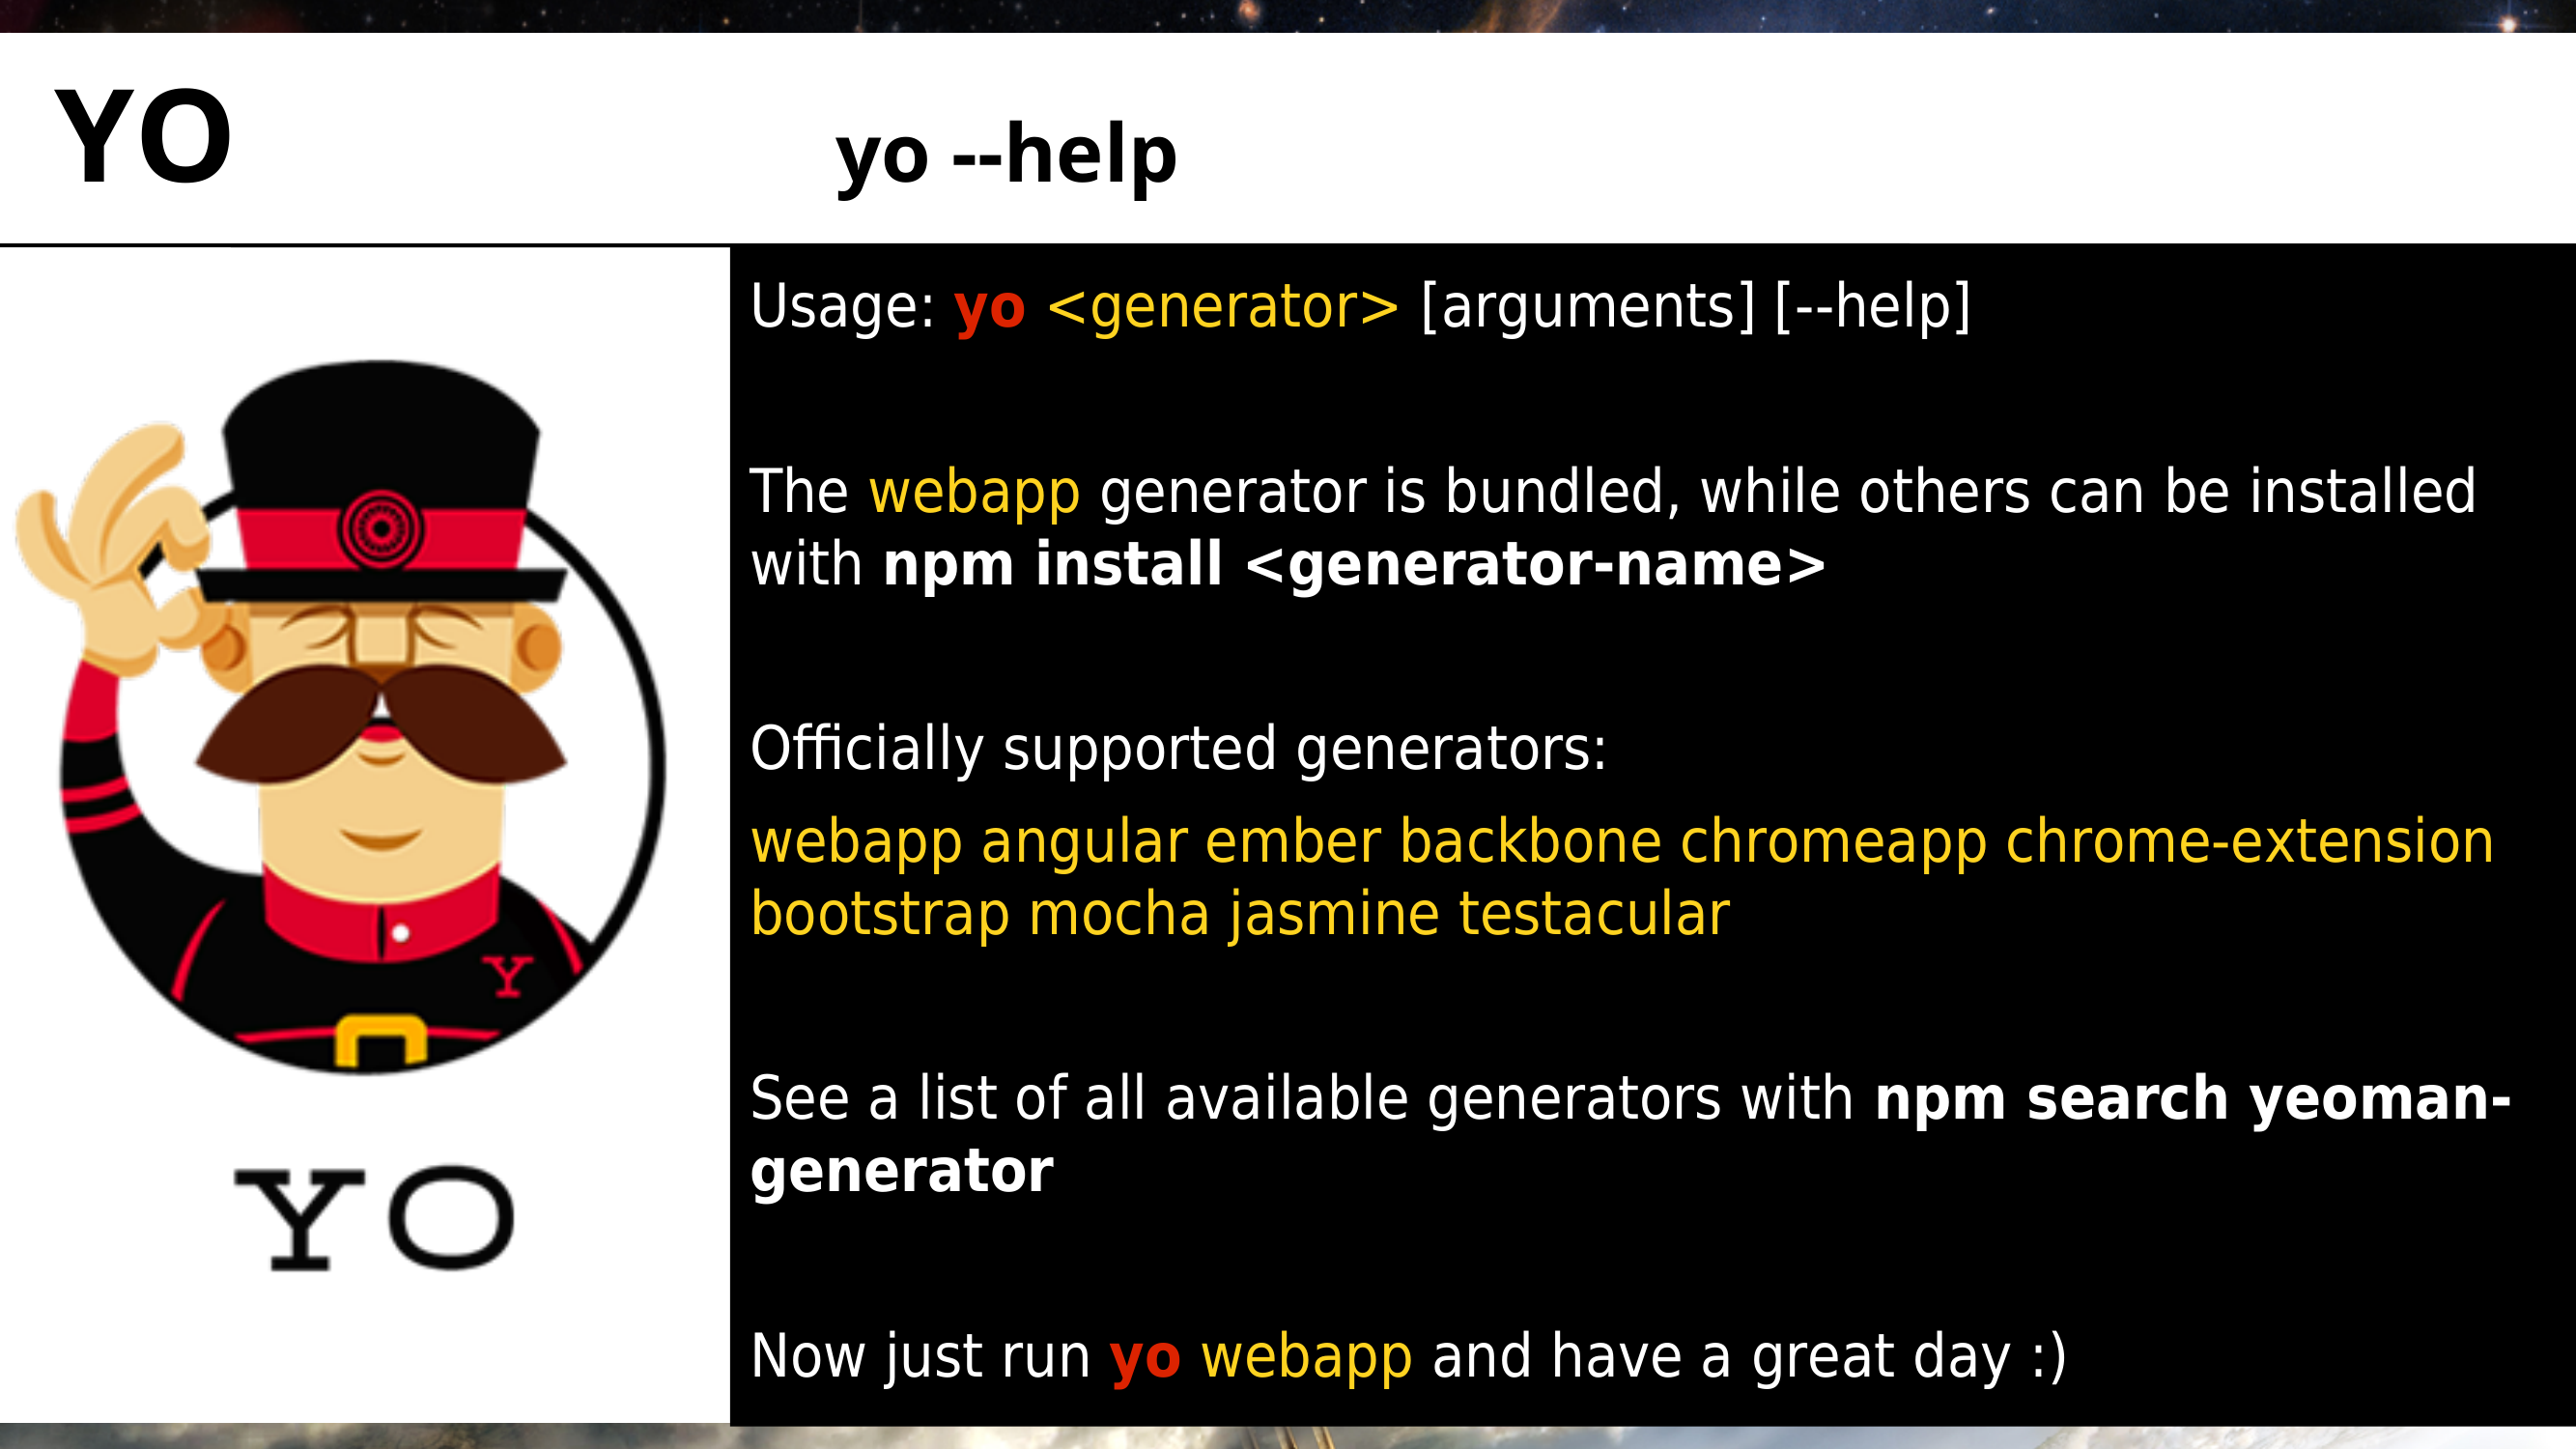

YO									yo --help
Usage: yo <generator> [arguments] [--help]
The webapp generator is bundled, while others can be installed with npm install <generator-name>
Officially supported generators:
webapp angular ember backbone chromeapp chrome-extension bootstrap mocha jasmine testacular
See a list of all available generators with npm search yeoman-generator
Now just run yo webapp and have a great day :)